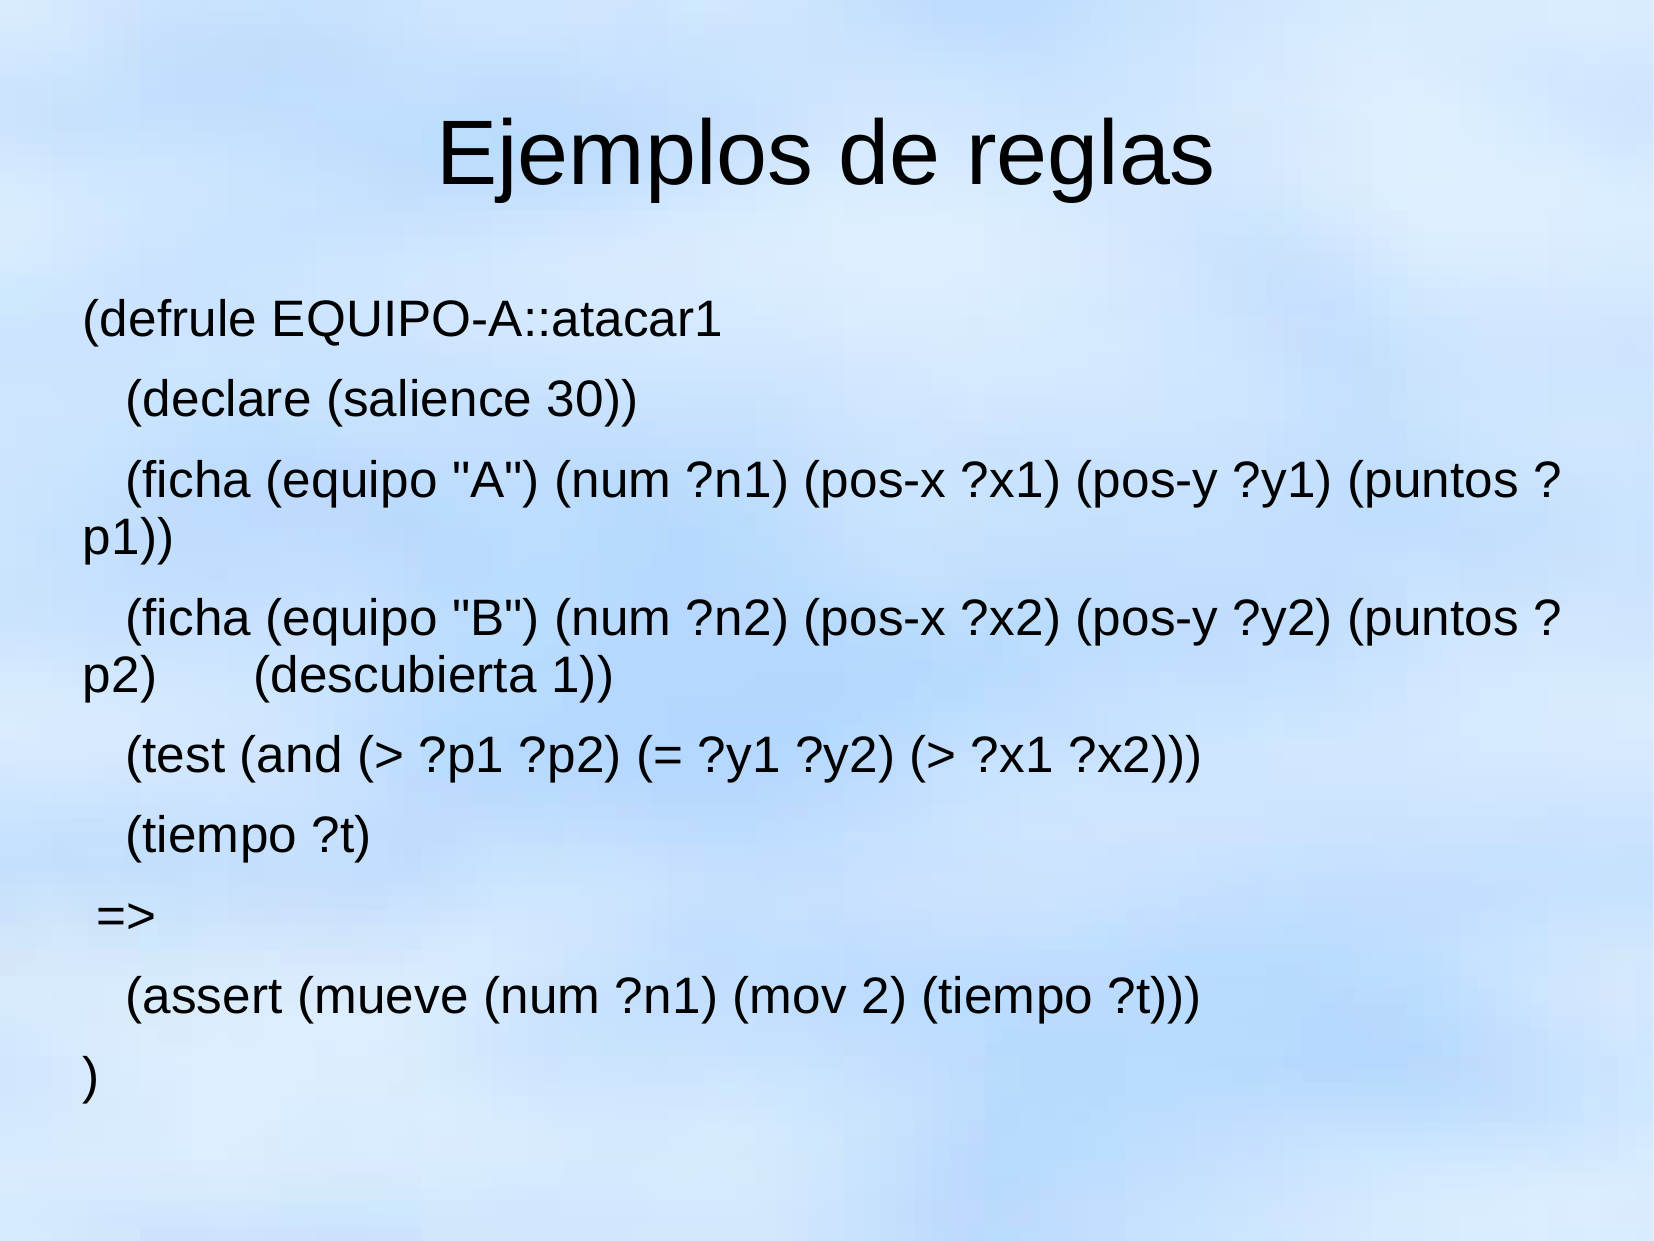

# Ejemplos de reglas
(defrule EQUIPO-A::atacar1
 (declare (salience 30))
 (ficha (equipo "A") (num ?n1) (pos-x ?x1) (pos-y ?y1) (puntos ?p1))
 (ficha (equipo "B") (num ?n2) (pos-x ?x2) (pos-y ?y2) (puntos ?p2) 				(descubierta 1))
 (test (and (> ?p1 ?p2) (= ?y1 ?y2) (> ?x1 ?x2)))
 (tiempo ?t)
 =>
 (assert (mueve (num ?n1) (mov 2) (tiempo ?t)))
)